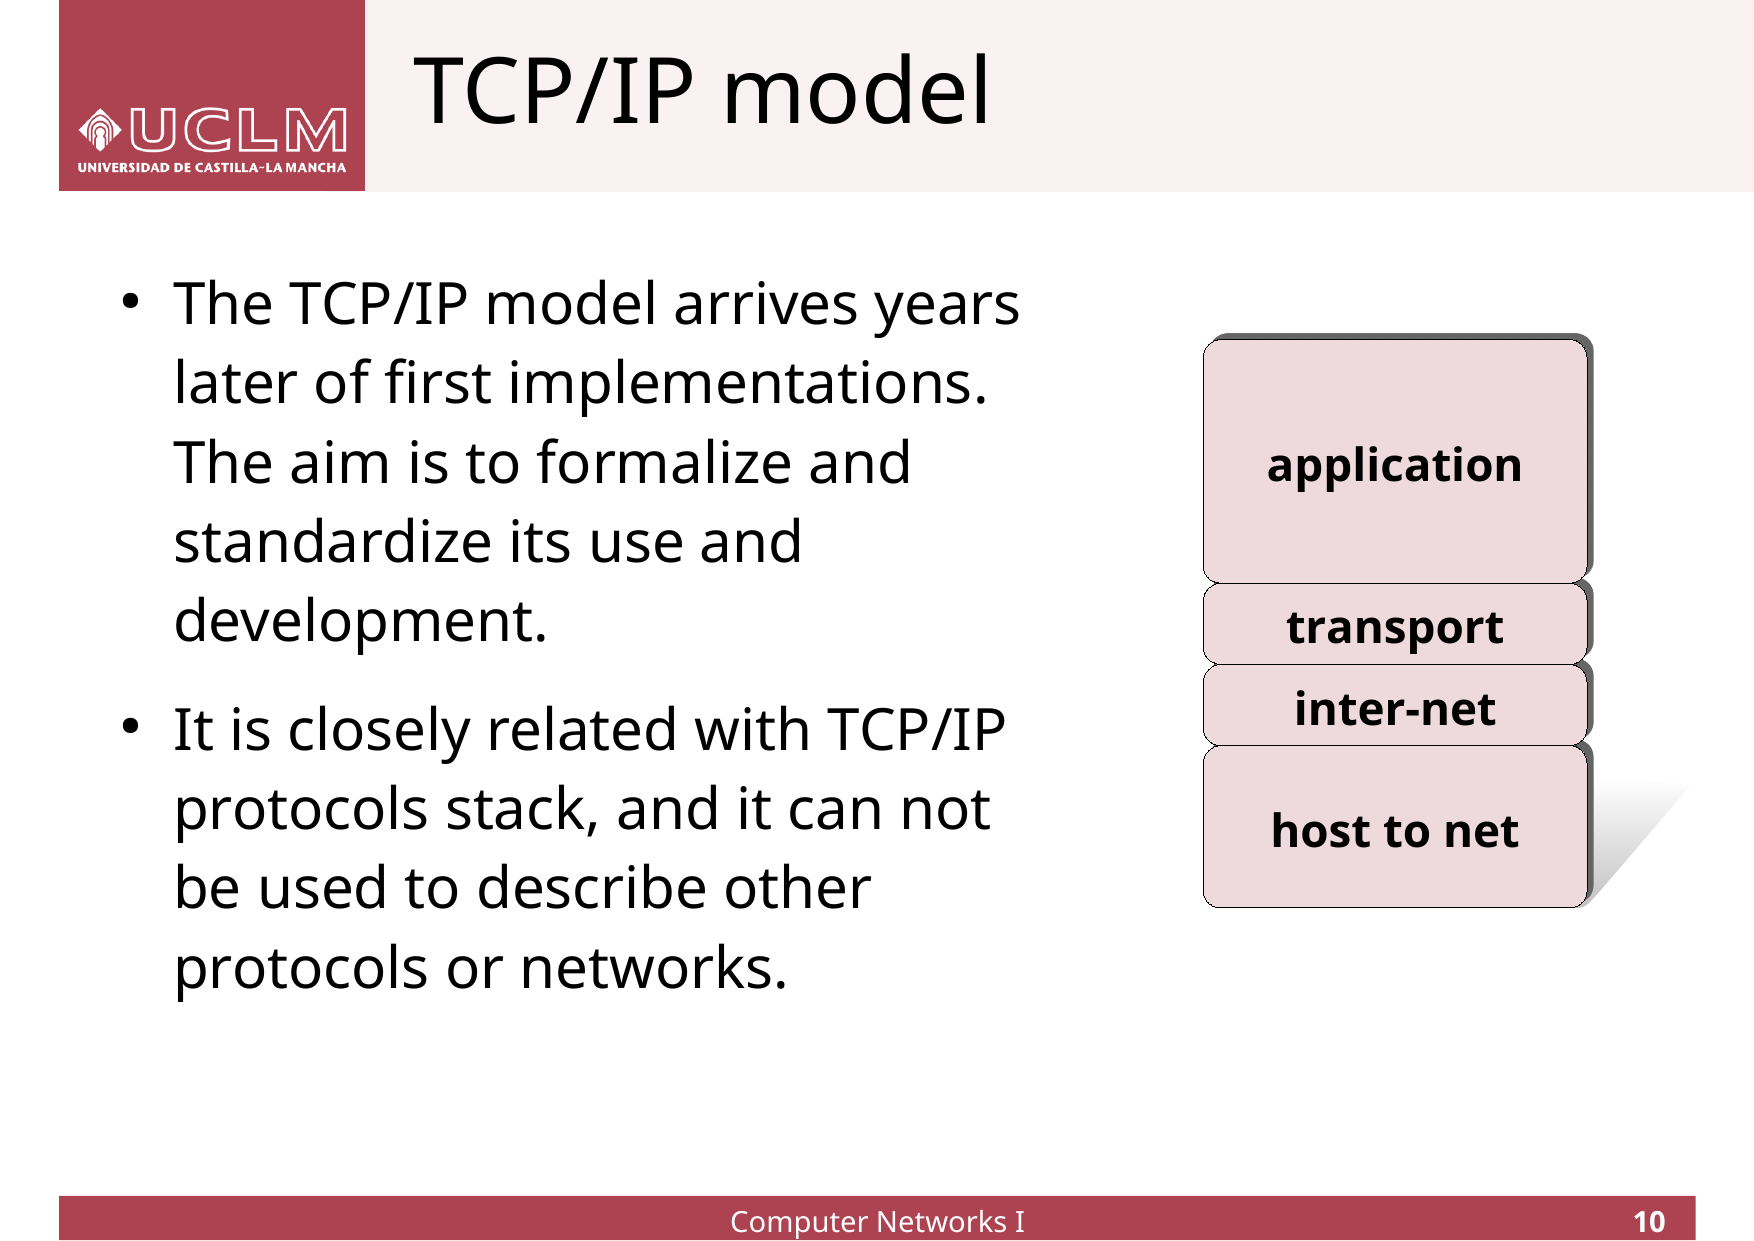

# TCP/IP model
The TCP/IP model arrives years later of first implementations. The aim is to formalize and standardize its use and development.
It is closely related with TCP/IP protocols stack, and it can not be used to describe other protocols or networks.
application
transport
inter-net
host to net
Computer Networks I
10